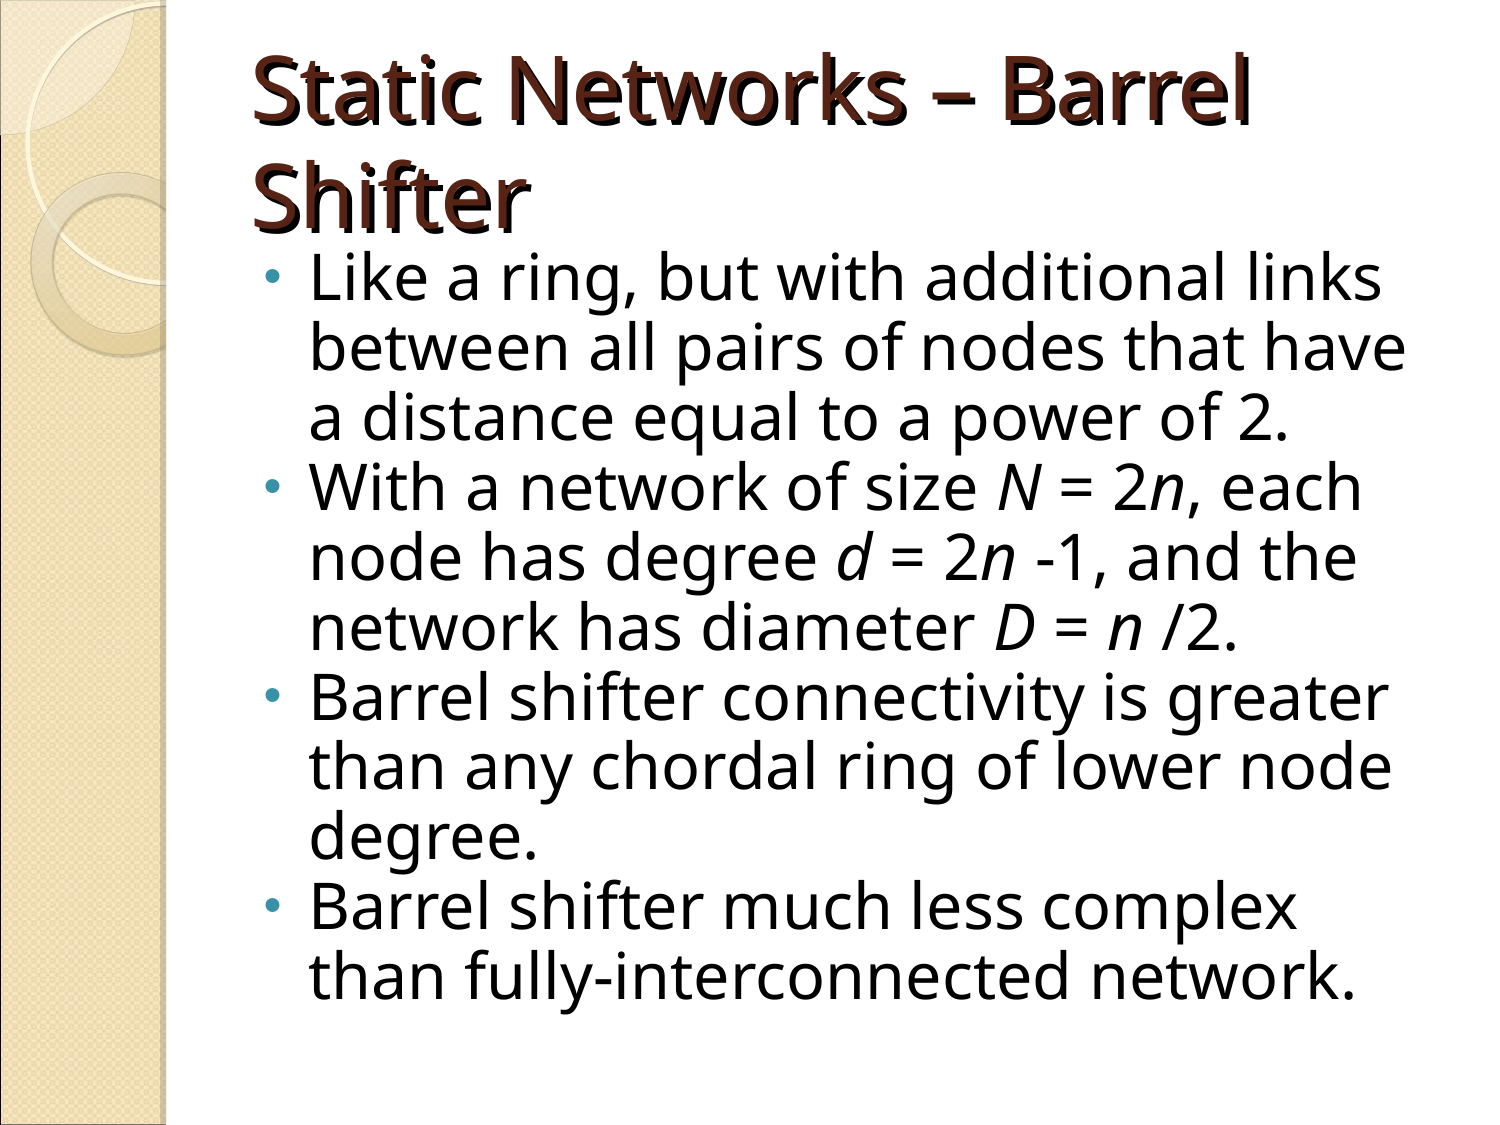

# Static Networks – Barrel Shifter
Like a ring, but with additional links between all pairs of nodes that have a distance equal to a power of 2.
With a network of size N = 2n, each node has degree d = 2n -1, and the network has diameter D = n /2.
Barrel shifter connectivity is greater than any chordal ring of lower node degree.
Barrel shifter much less complex than fully-interconnected network.